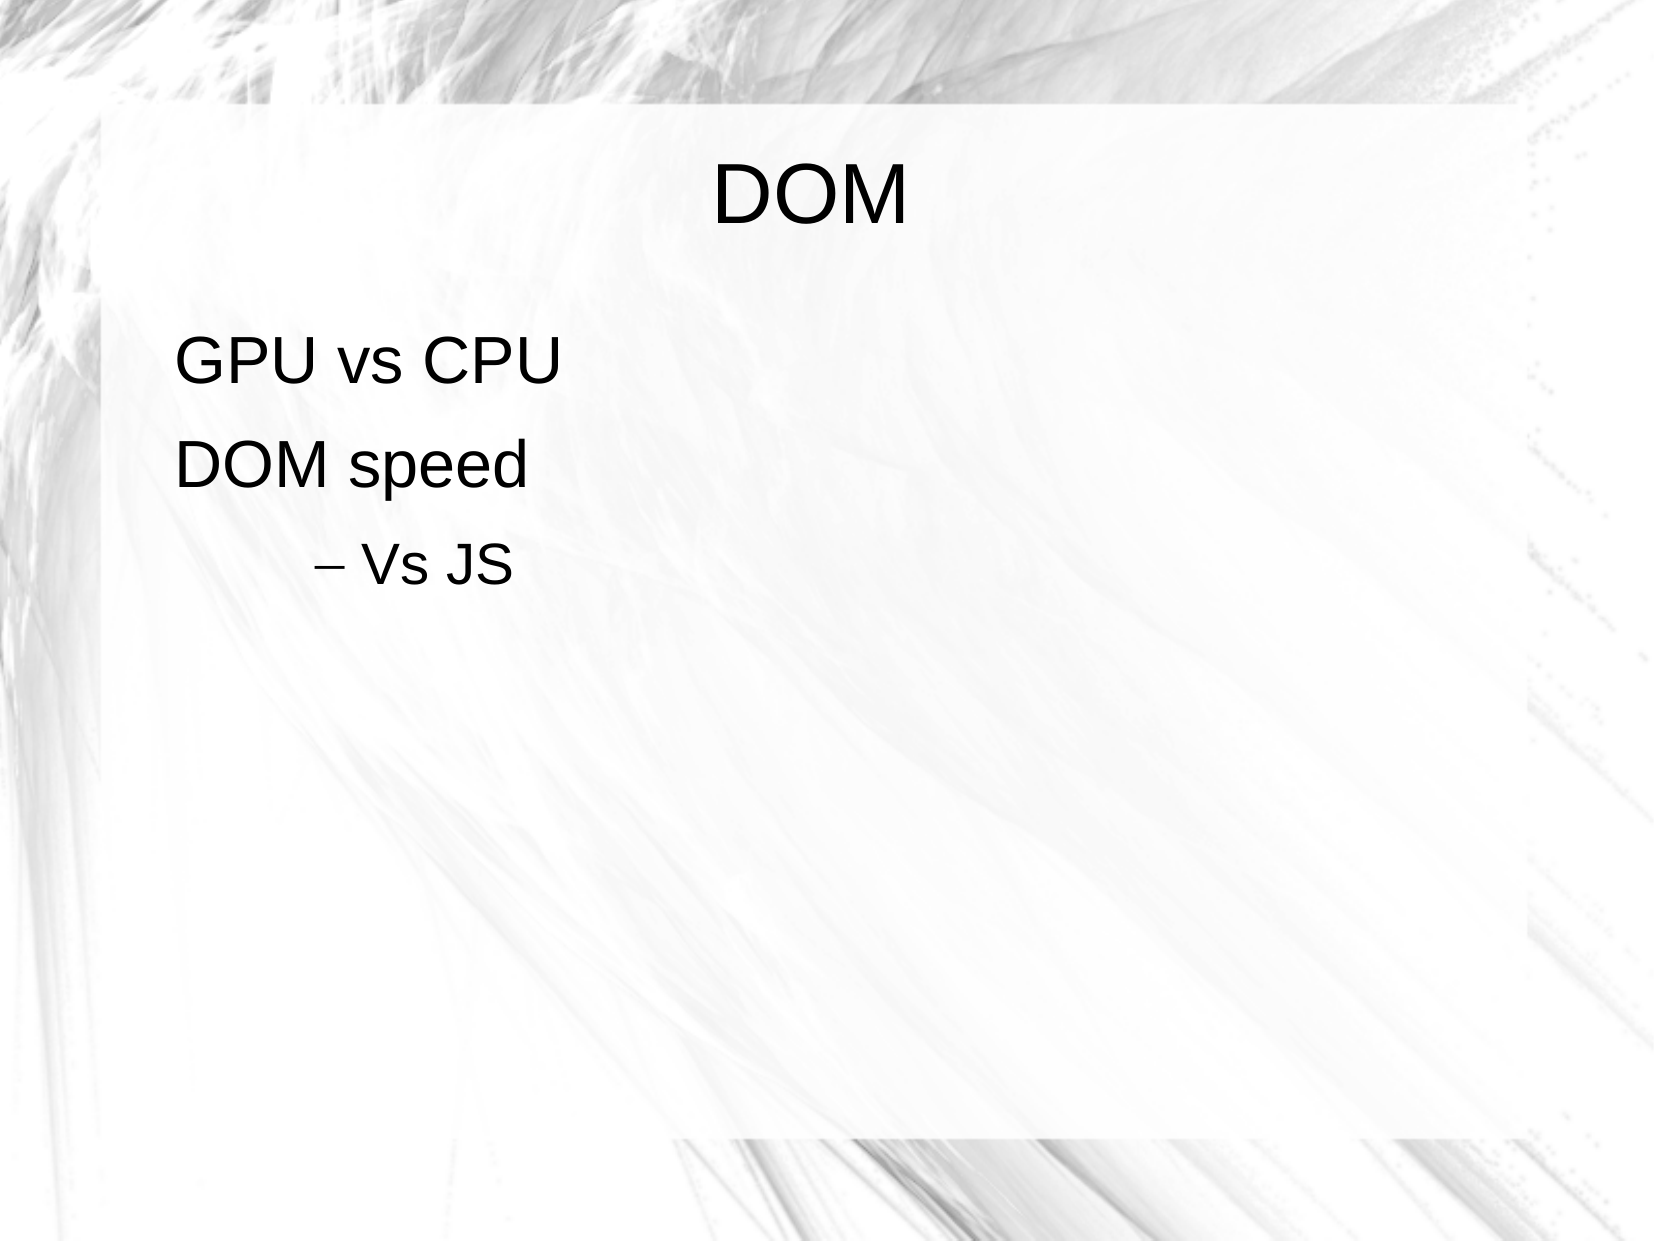

# DOM
GPU vs CPU
DOM speed
Vs JS